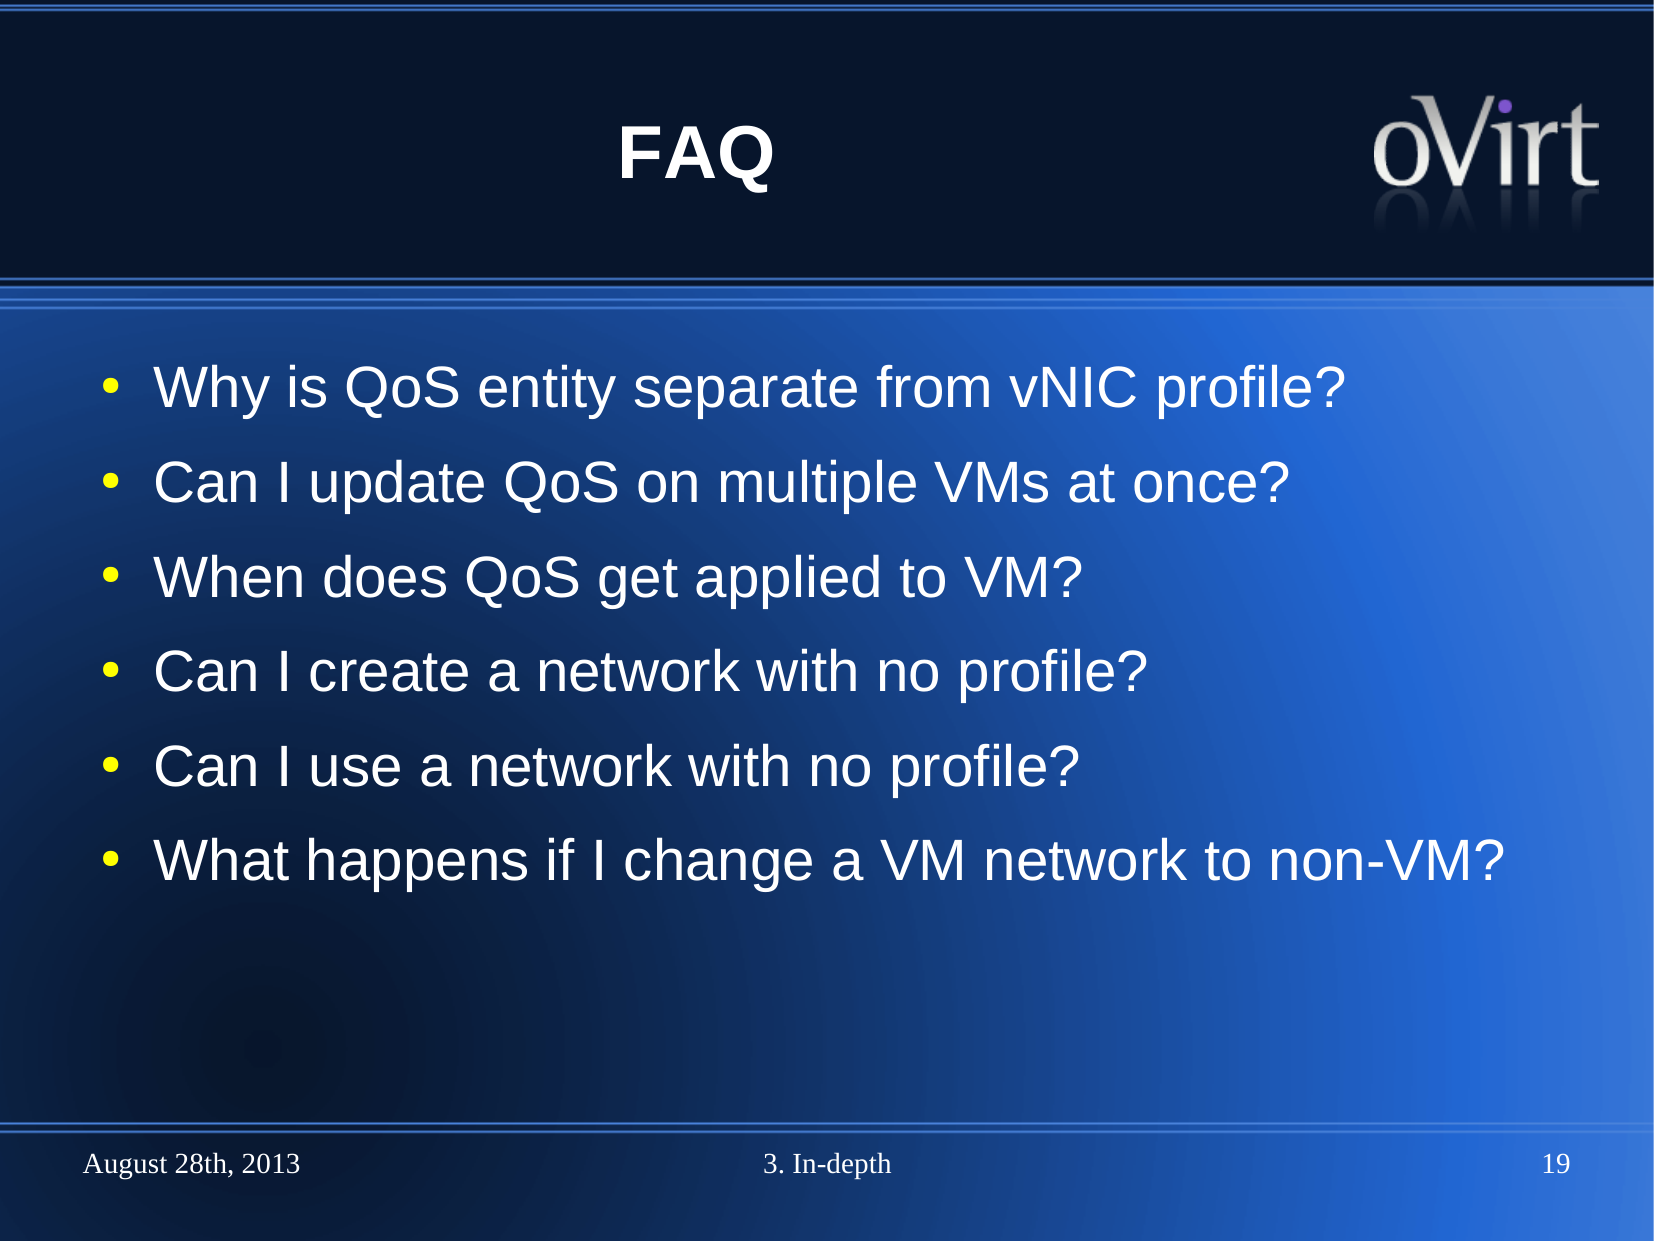

# FAQ
Why is QoS entity separate from vNIC profile?
Can I update QoS on multiple VMs at once?
When does QoS get applied to VM?
Can I create a network with no profile?
Can I use a network with no profile?
What happens if I change a VM network to non-VM?
August 28th, 2013
3. In-depth
19